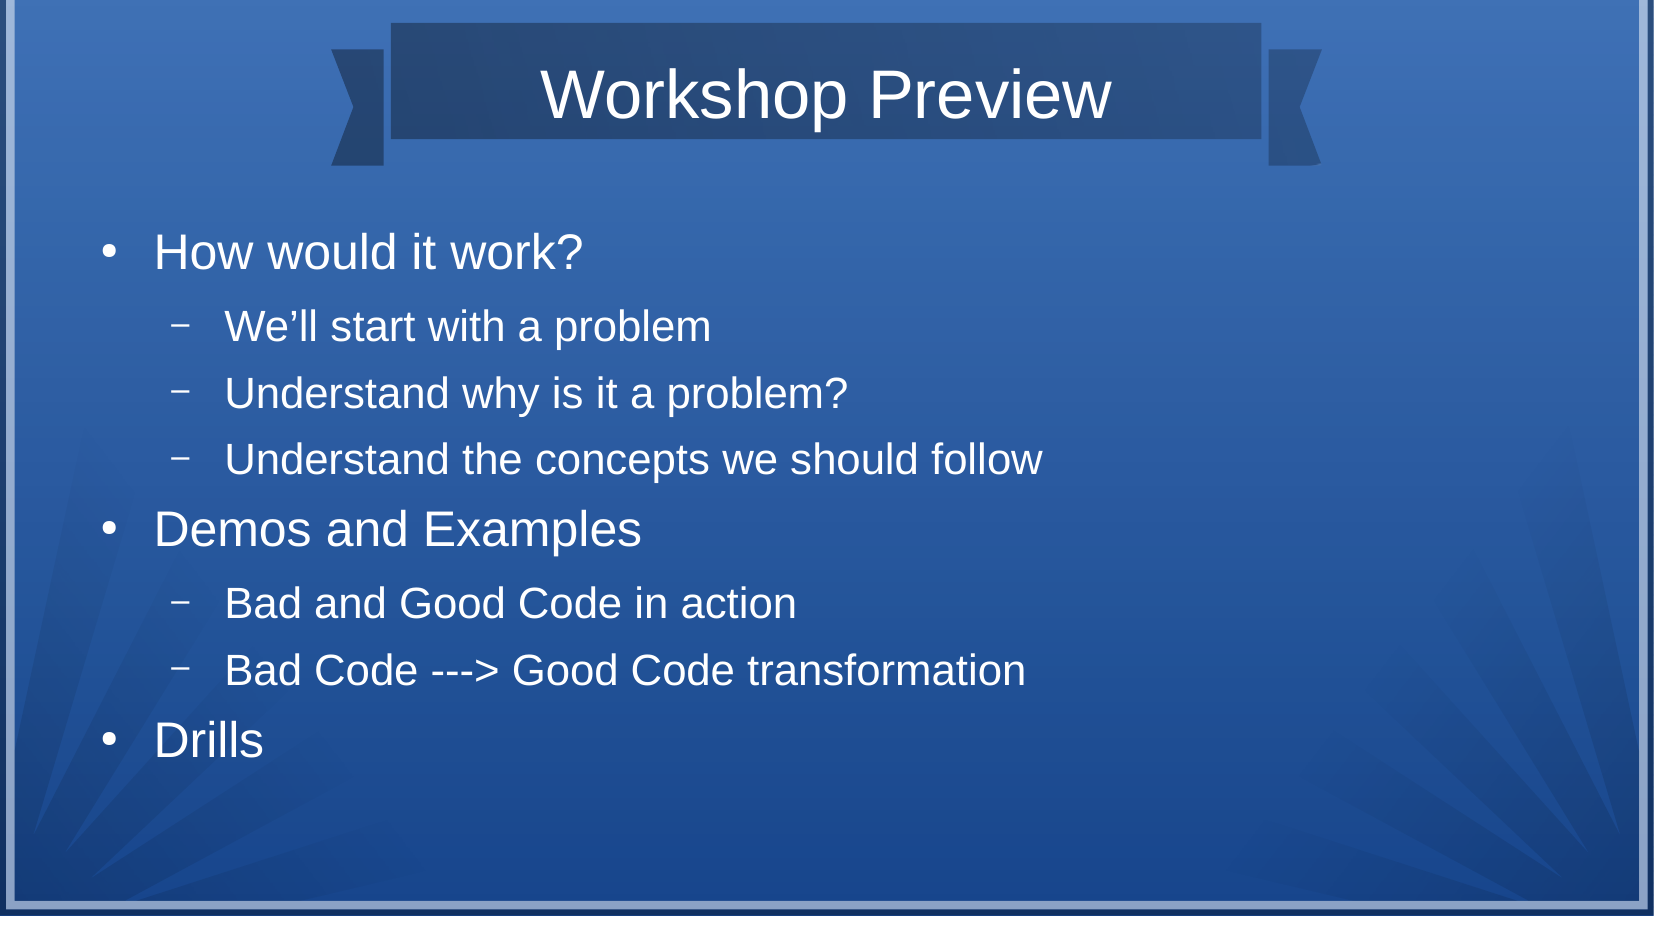

# Workshop Preview
How would it work?
We’ll start with a problem
Understand why is it a problem?
Understand the concepts we should follow
Demos and Examples
Bad and Good Code in action
Bad Code ---> Good Code transformation
Drills